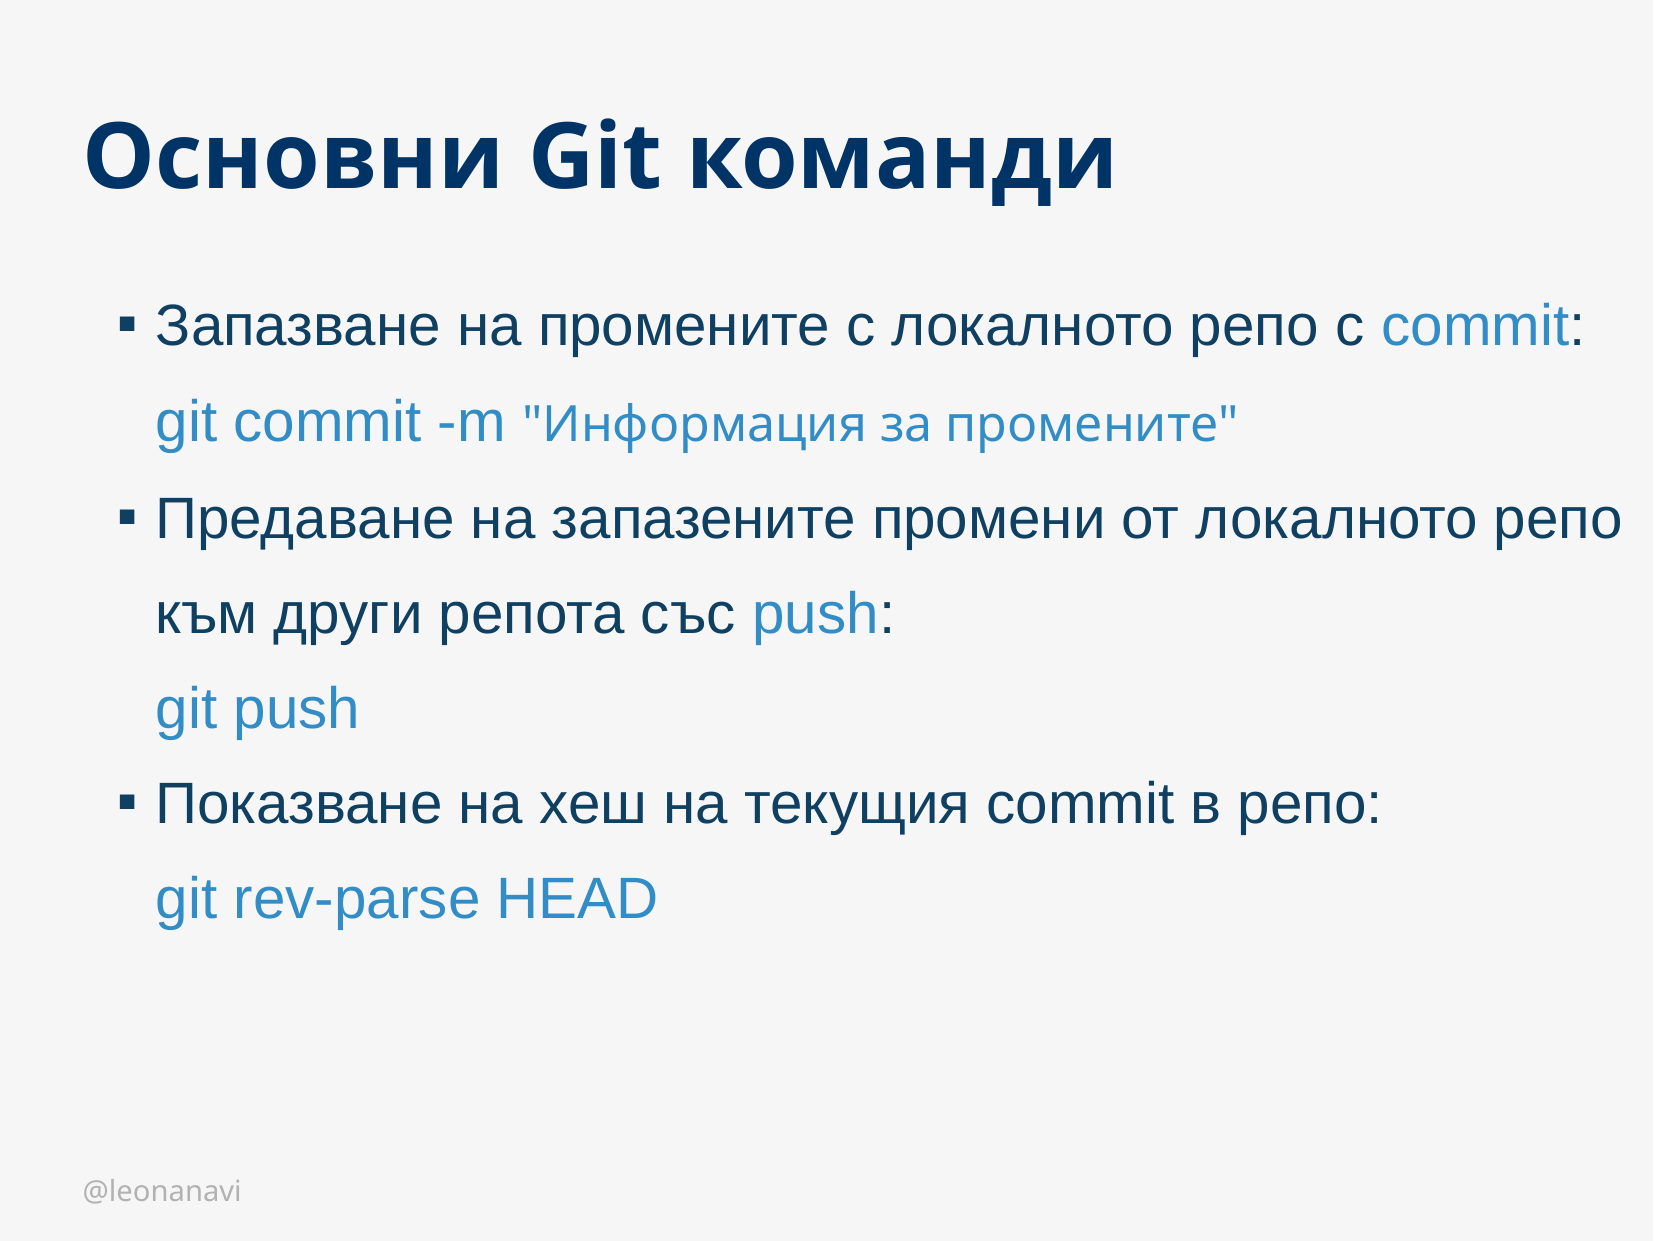

# Основни Git команди
Запазване на промените с локалното репо с commit:
git commit -m "Информация за промените"
Предаване на запазените промени от локалното репо
към други репота със push:
git push
Показване на хеш на текущия commit в репо:
git rev-parse HEAD